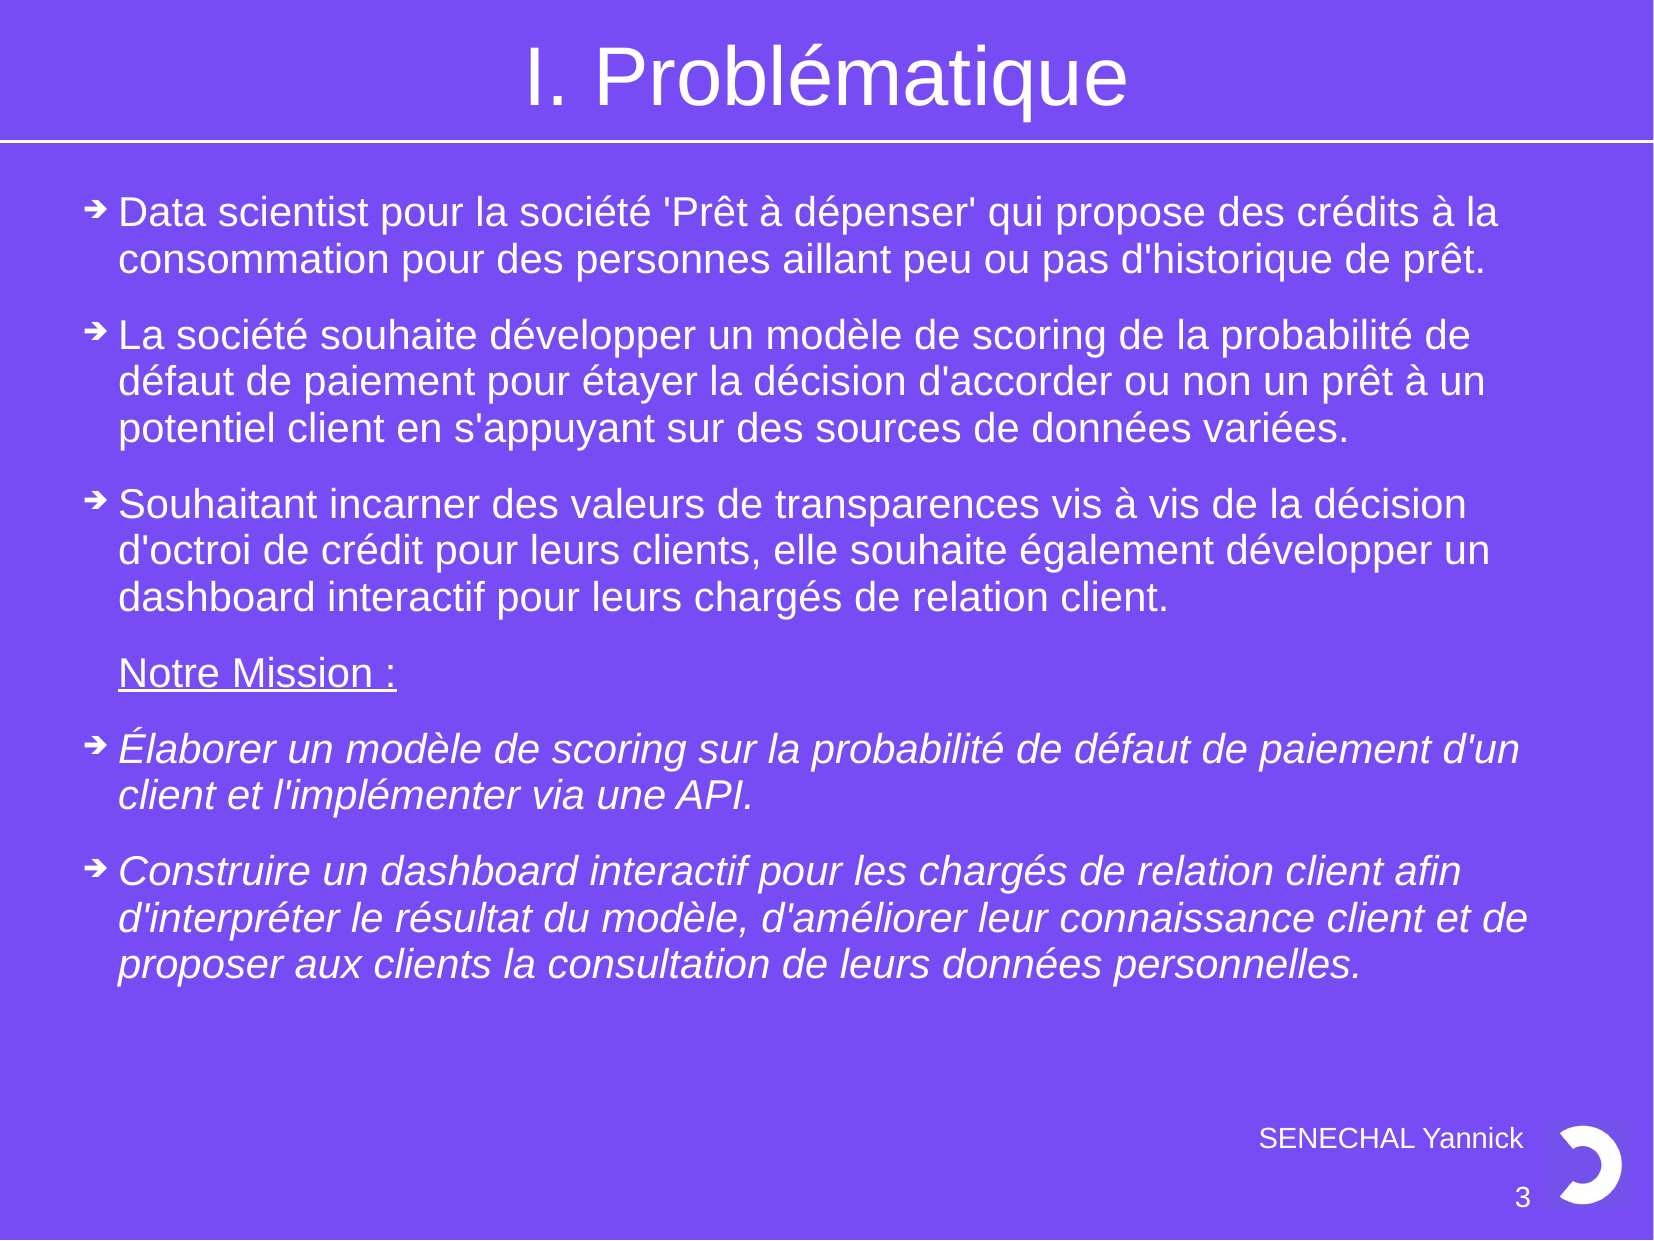

# I. Problématique
Data scientist pour la société 'Prêt à dépenser' qui propose des crédits à la consommation pour des personnes aillant peu ou pas d'historique de prêt.
La société souhaite développer un modèle de scoring de la probabilité de défaut de paiement pour étayer la décision d'accorder ou non un prêt à un potentiel client en s'appuyant sur des sources de données variées.
Souhaitant incarner des valeurs de transparences vis à vis de la décision d'octroi de crédit pour leurs clients, elle souhaite également développer un dashboard interactif pour leurs chargés de relation client.
Notre Mission :
Élaborer un modèle de scoring sur la probabilité de défaut de paiement d'un client et l'implémenter via une API.
Construire un dashboard interactif pour les chargés de relation client afin d'interpréter le résultat du modèle, d'améliorer leur connaissance client et de proposer aux clients la consultation de leurs données personnelles.
SENECHAL Yannick
3